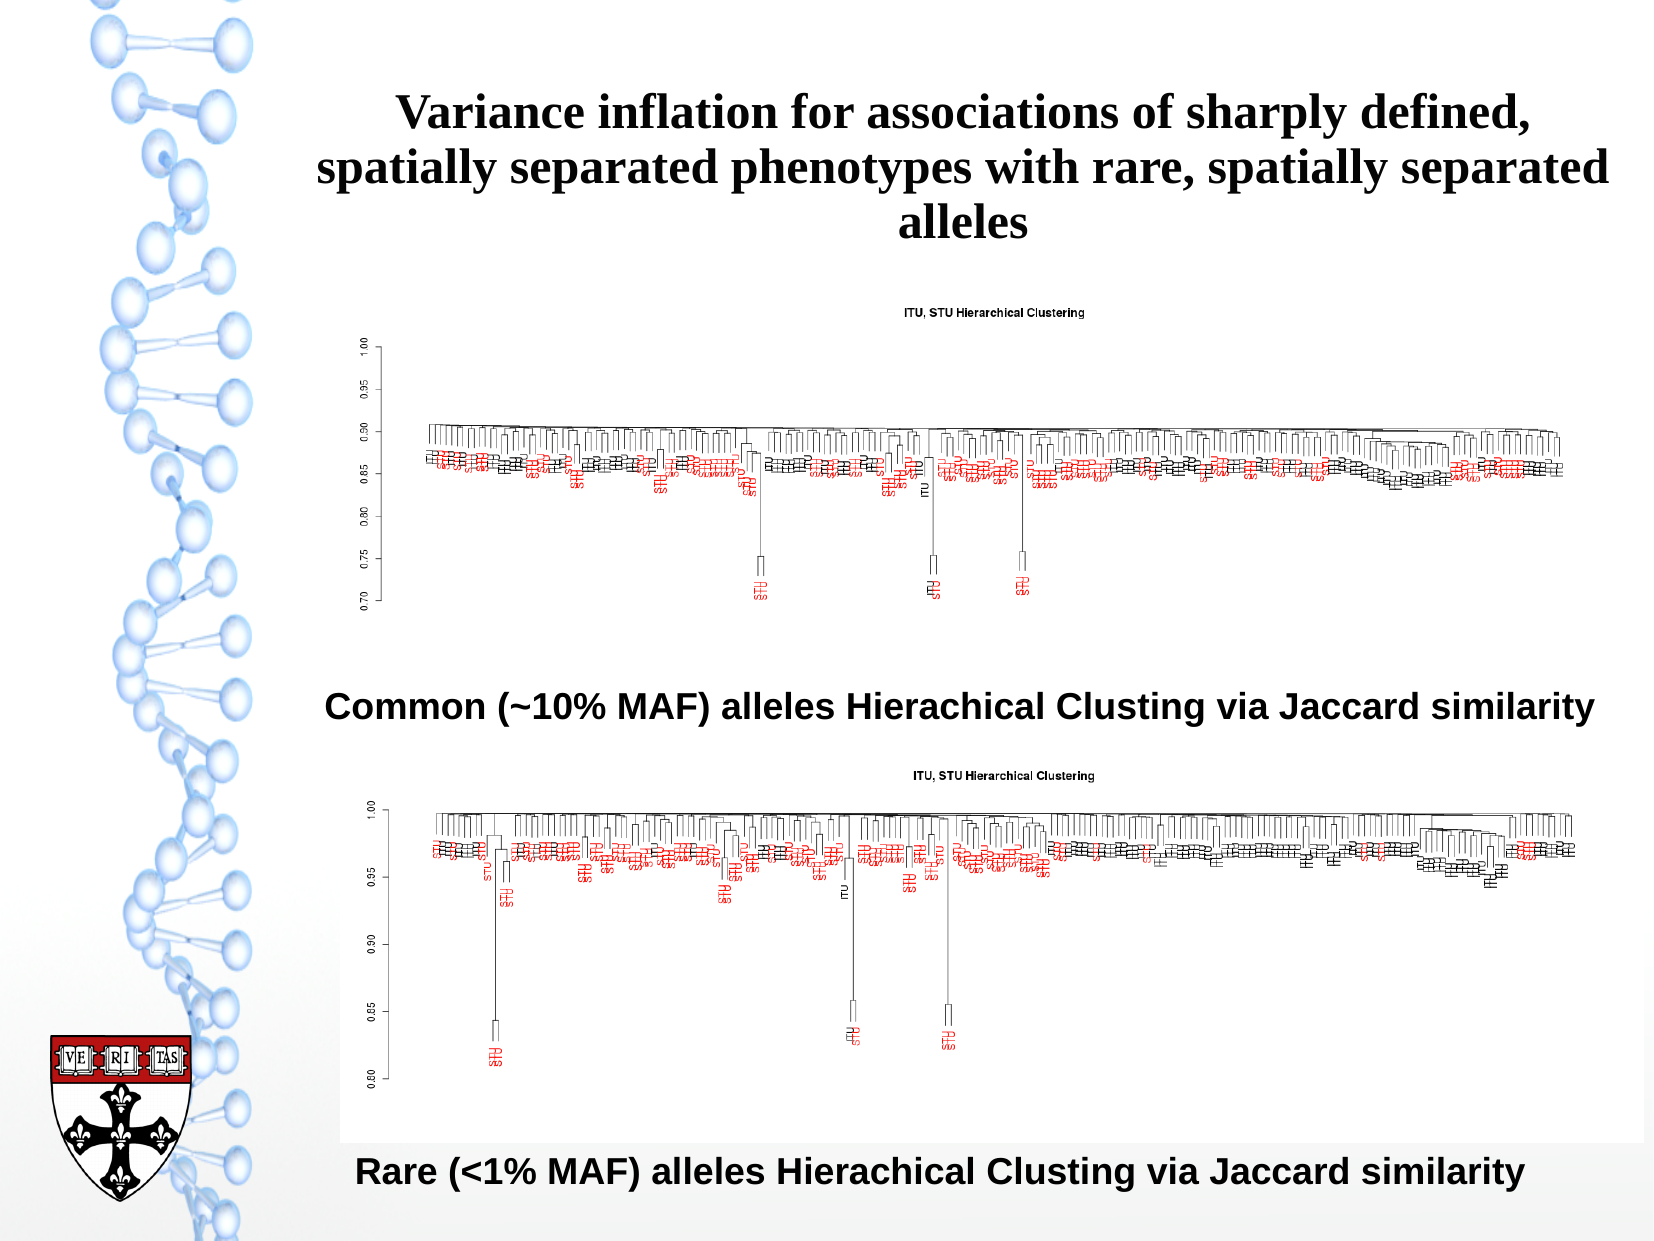

# Variance inflation for associations of sharply defined, spatially separated phenotypes with rare, spatially separated alleles
Common (~10% MAF) alleles Hierachical Clusting via Jaccard similarity
Rare (<1% MAF) alleles Hierachical Clusting via Jaccard similarity